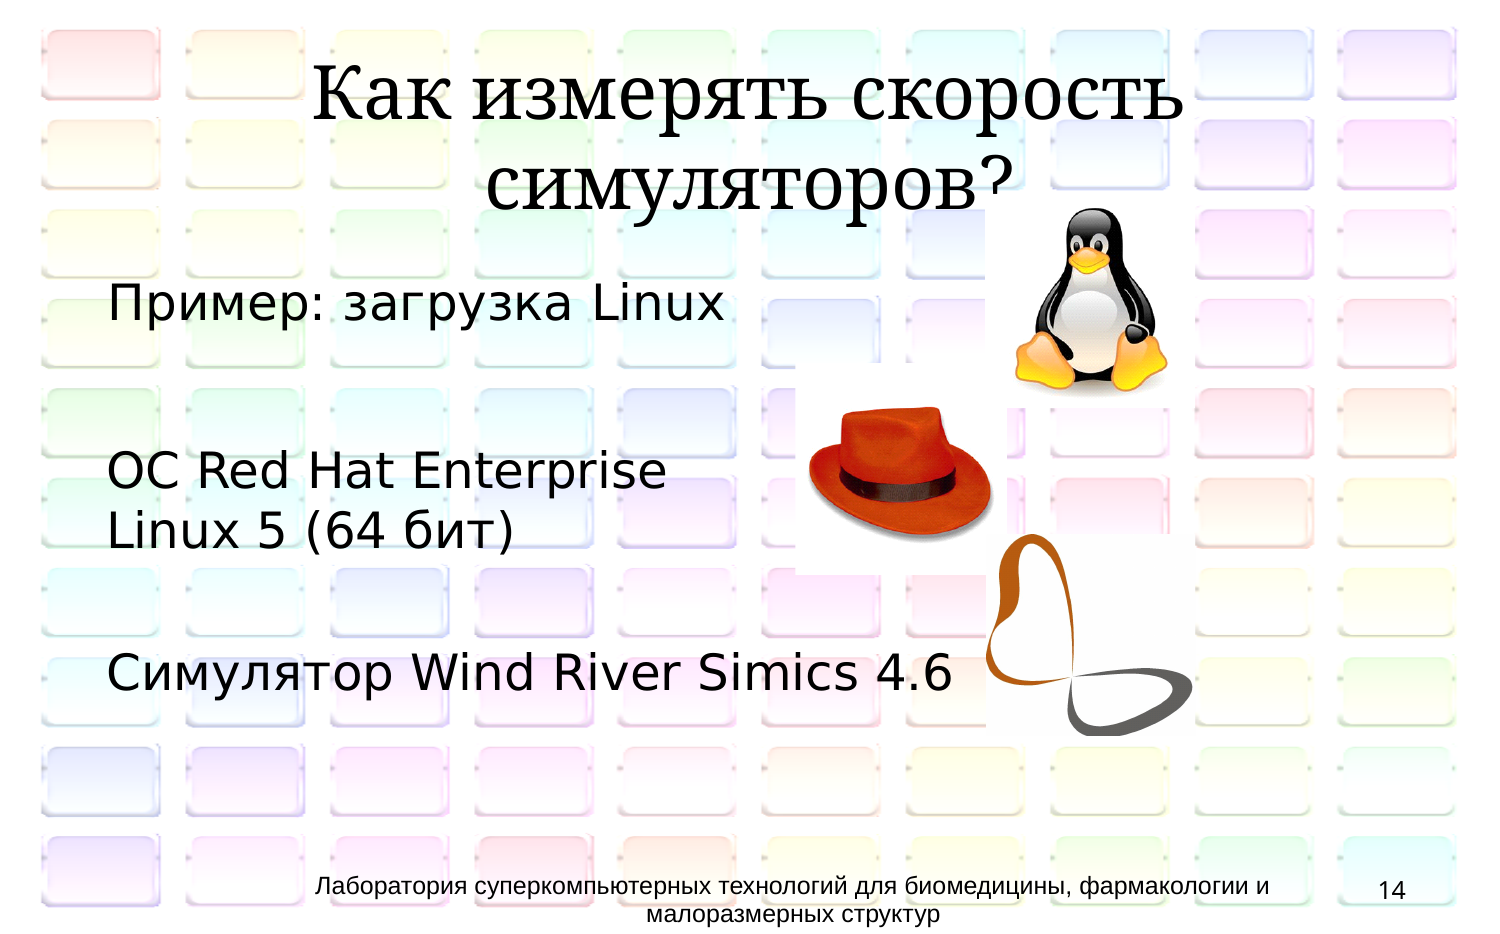

# Как измерять скорость симуляторов?
Пример: загрузка Linux
ОС Red Hat Enterprise Linux 5 (64 бит)
Симулятор Wind River Simics 4.6
Лаборатория суперкомпьютерных технологий для биомедицины, фармакологии и малоразмерных структур